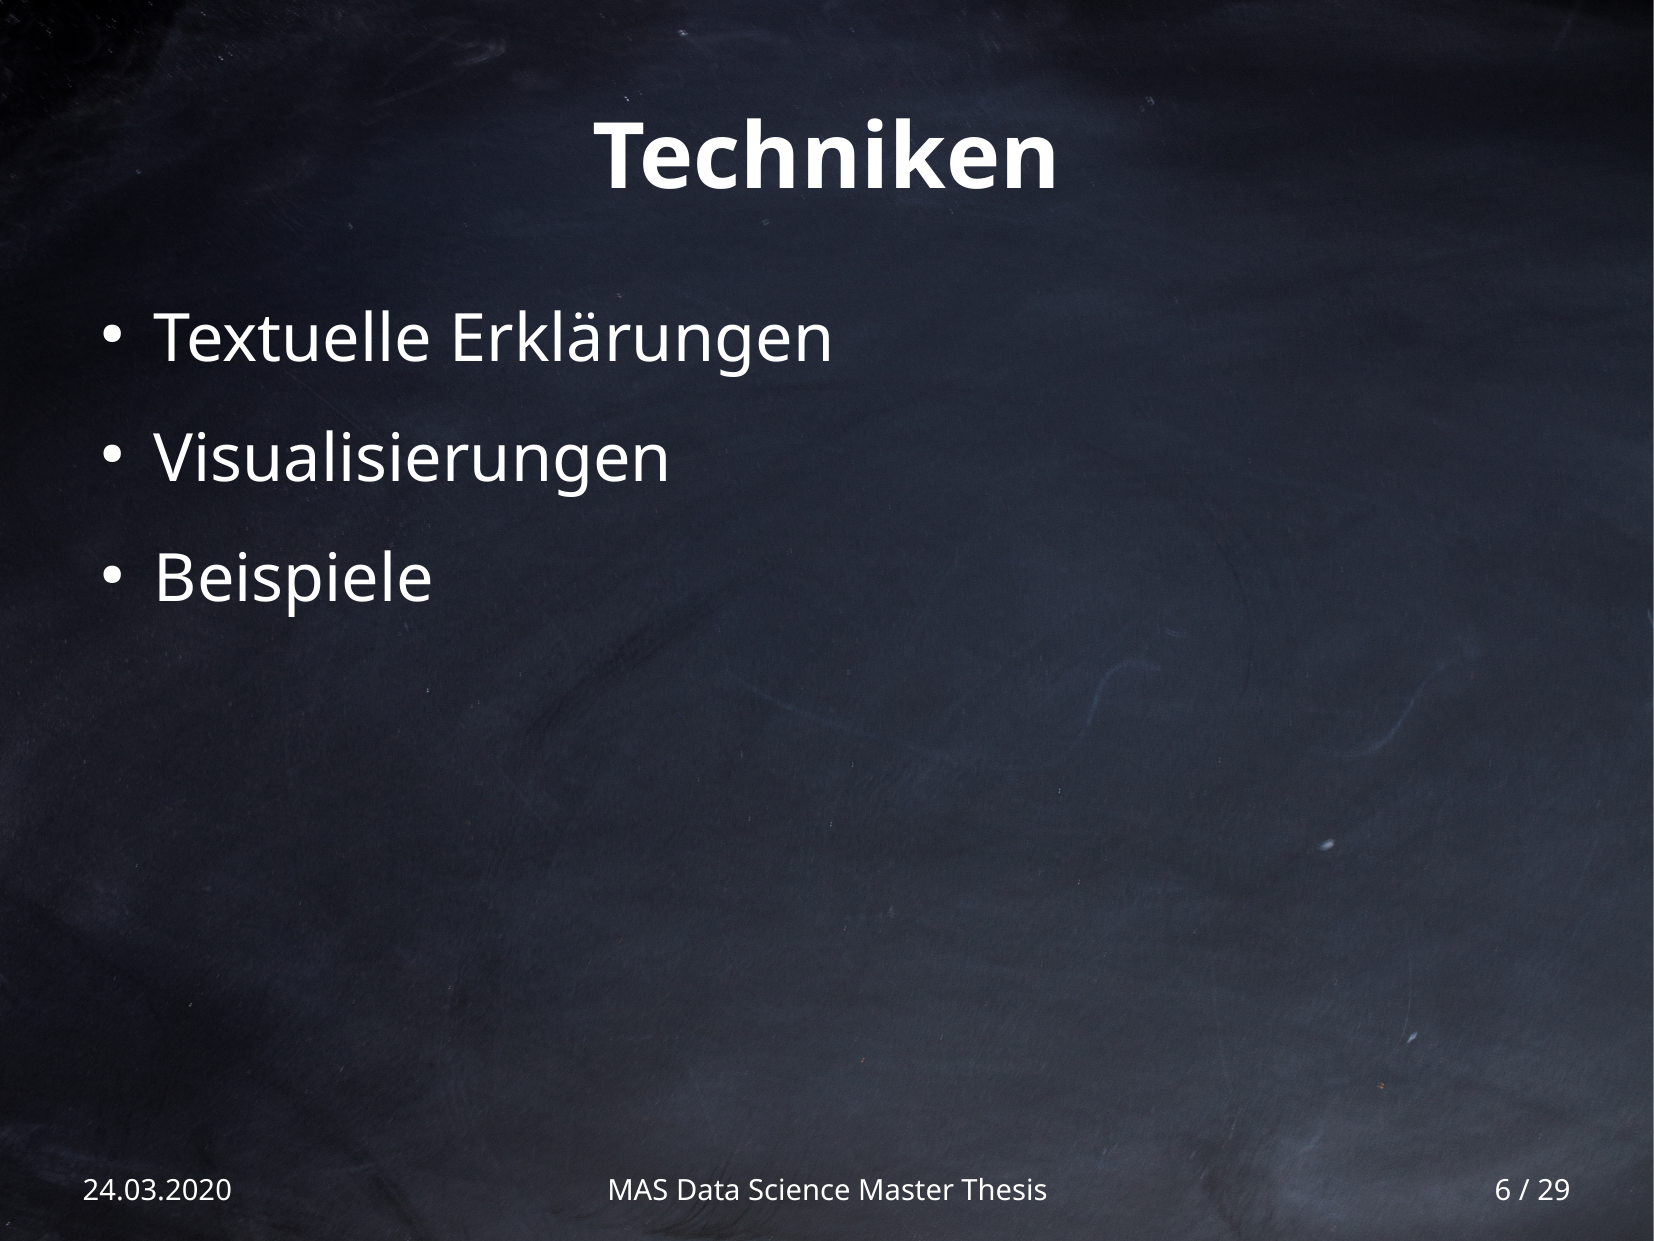

# Techniken
Textuelle Erklärungen
Visualisierungen
Beispiele
6